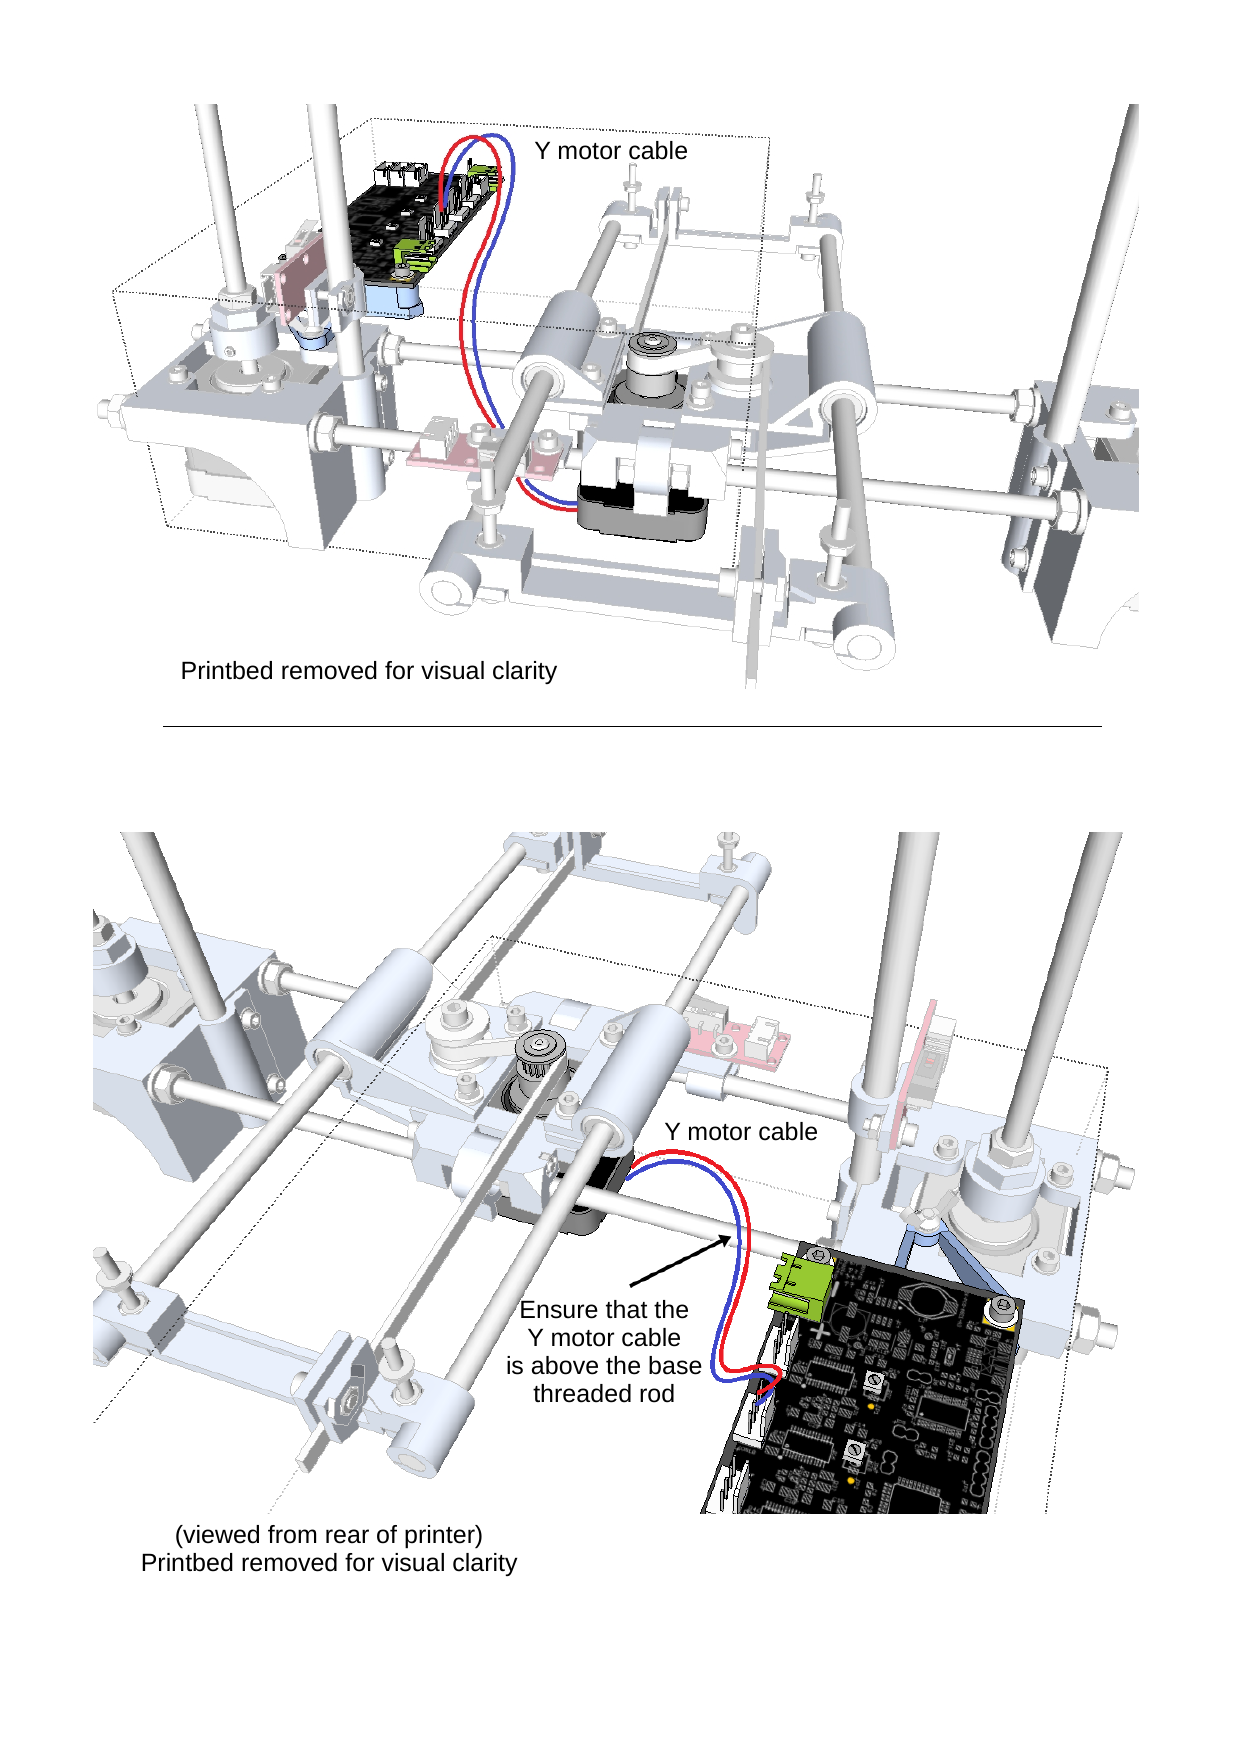

Y motor cable
Printbed removed for visual clarity
Y motor cable
Ensure that the
Y motor cable
is above the base
threaded rod
(viewed from rear of printer)
Printbed removed for visual clarity